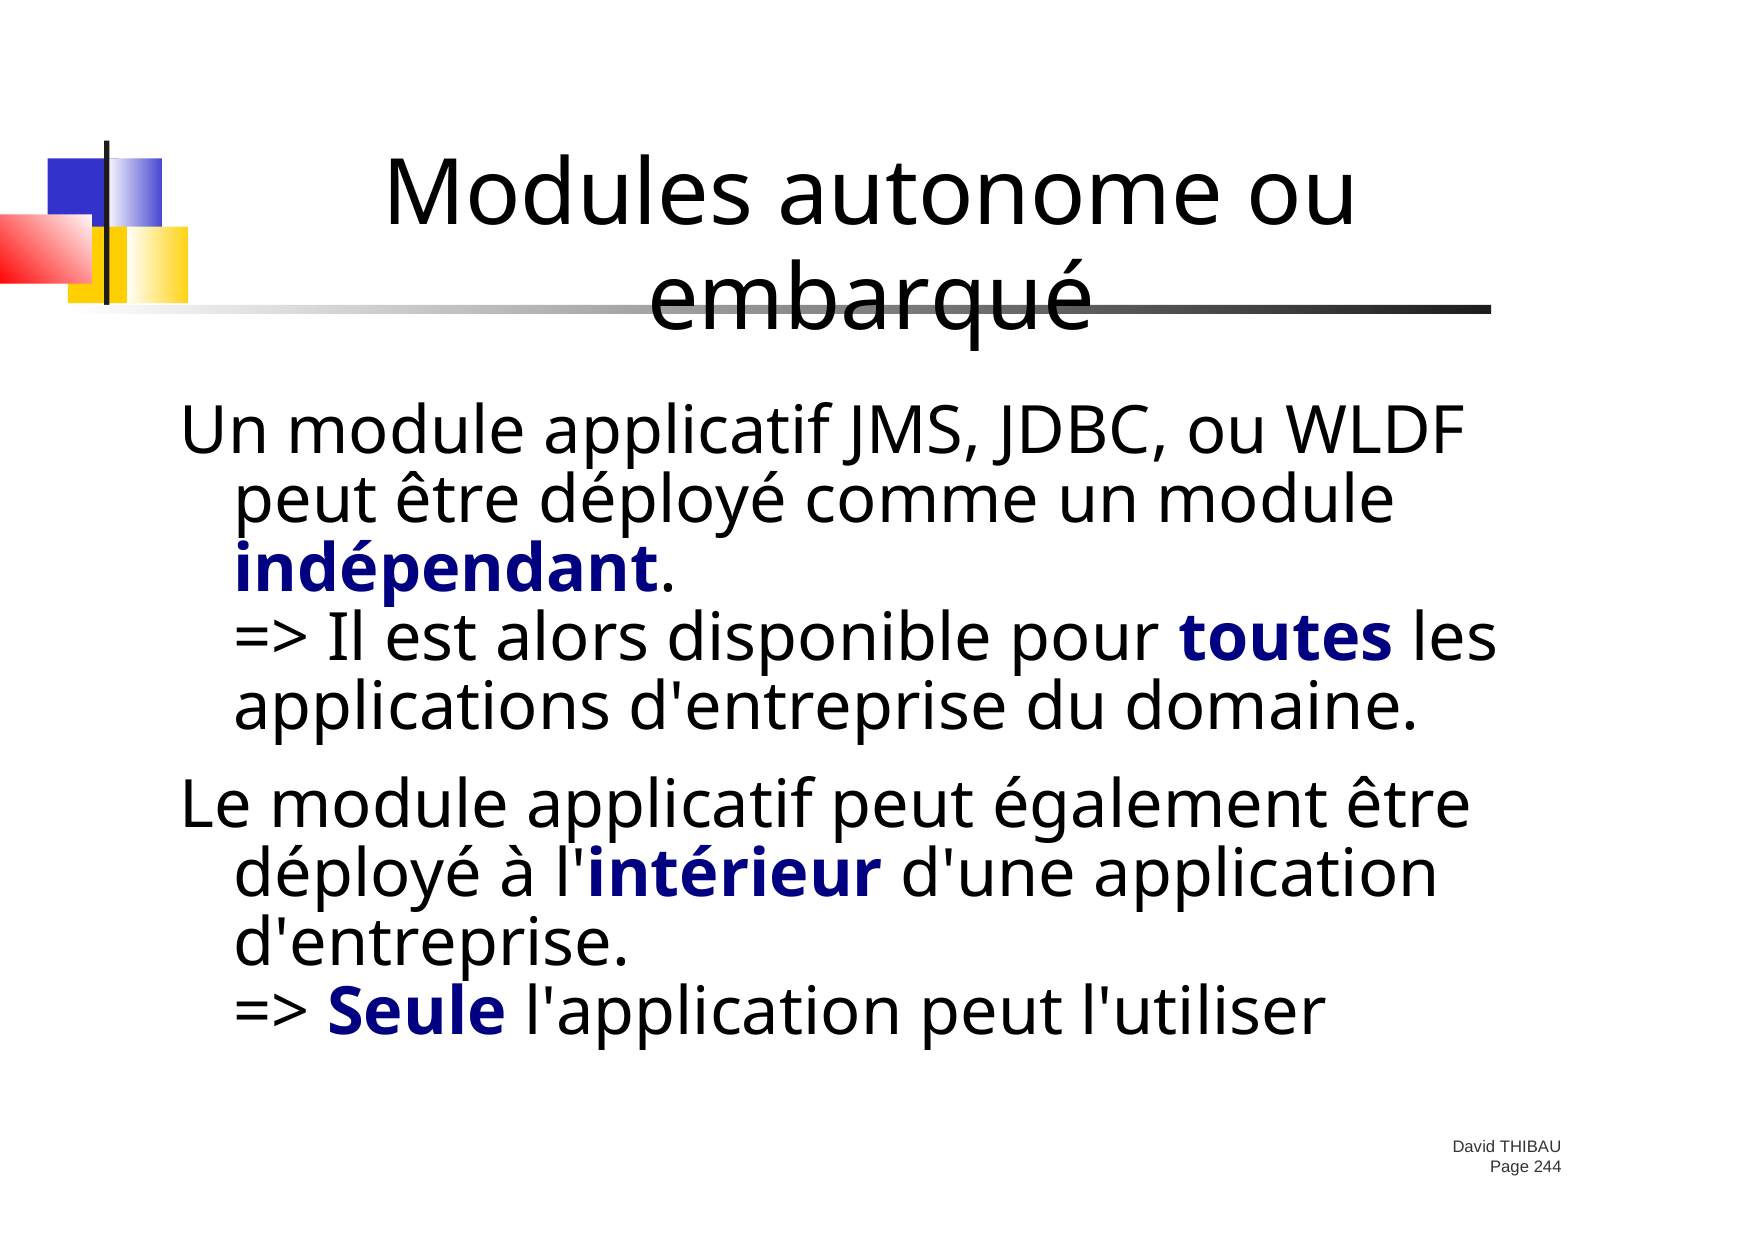

# Modules autonome ou embarqué
Un module applicatif JMS, JDBC, ou WLDF peut être déployé comme un module indépendant.
=> Il est alors disponible pour toutes les applications d'entreprise du domaine.
Le module applicatif peut également être déployé à l'intérieur d'une application d'entreprise.
=> Seule l'application peut l'utiliser